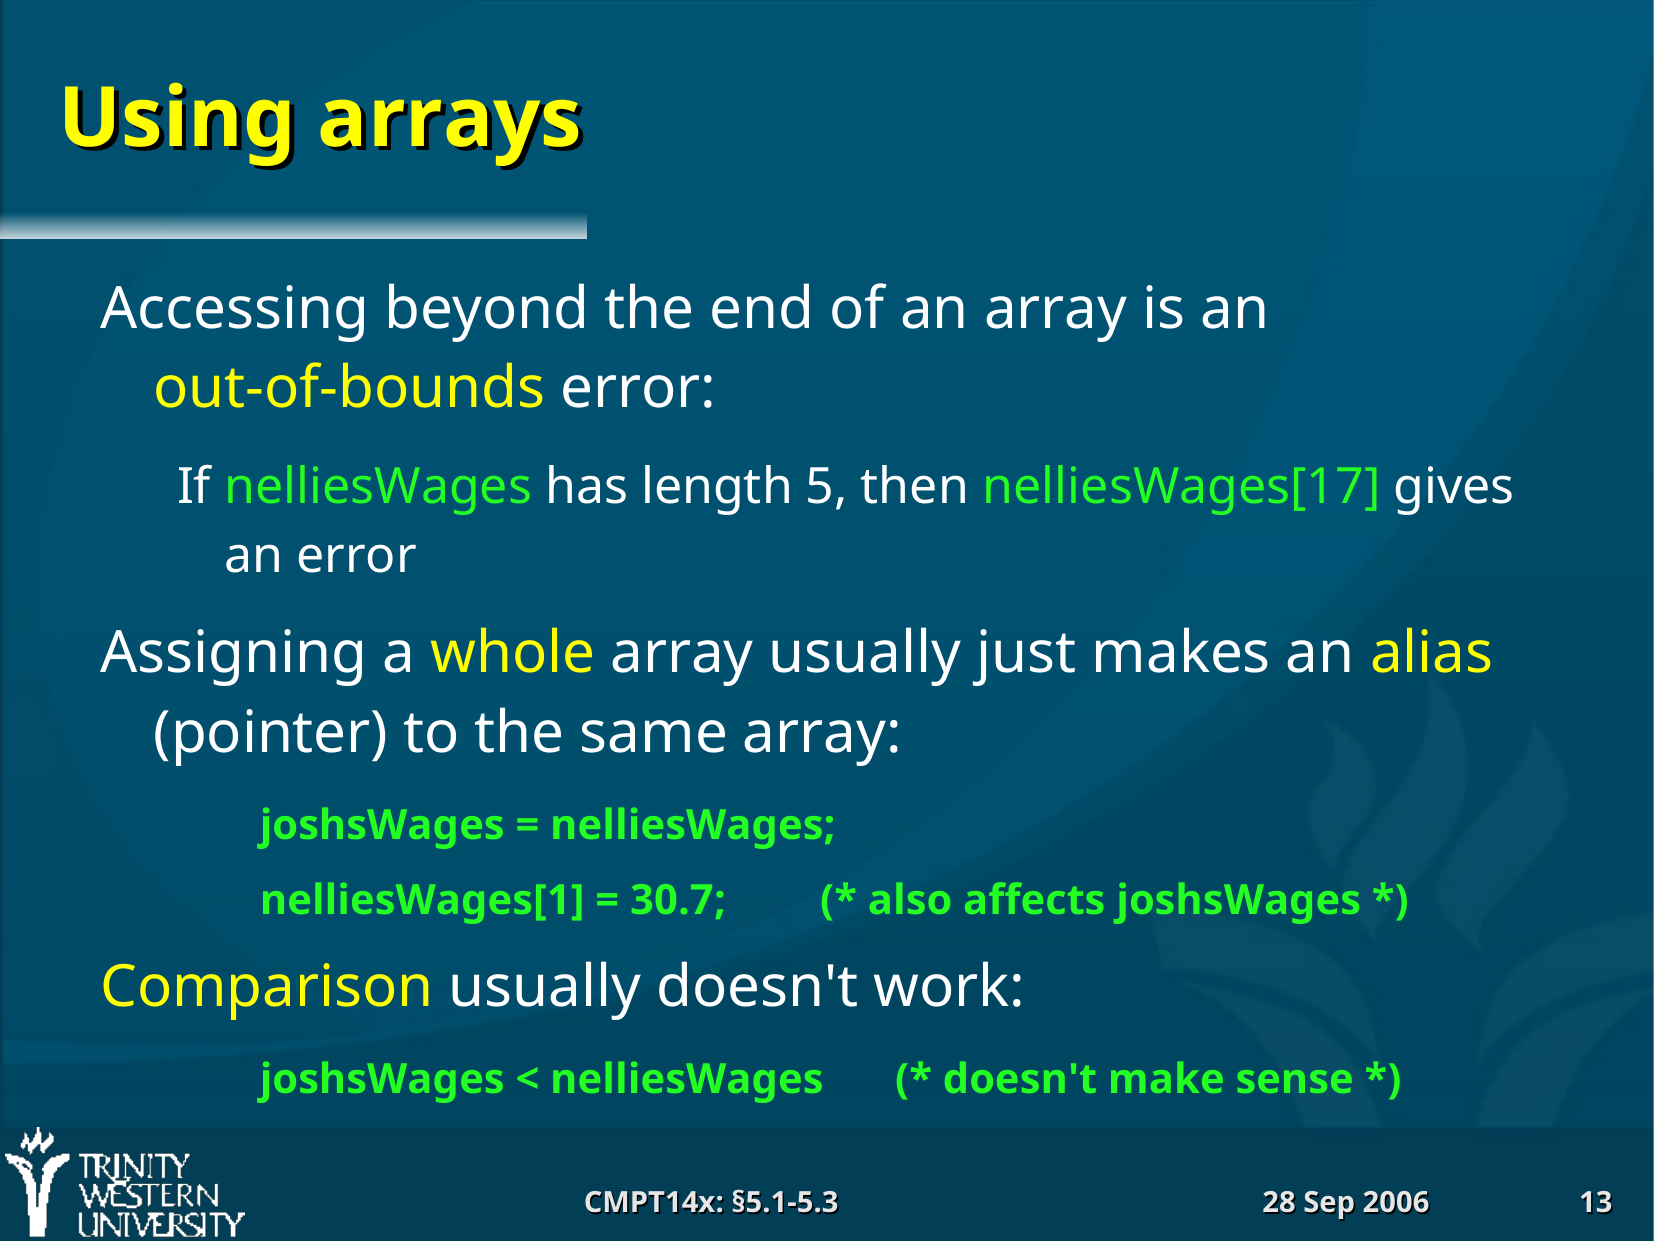

# Using arrays
Accessing beyond the end of an array is an
out-of-bounds error:
If nelliesWages has length 5, then nelliesWages[17] gives an error
Assigning a whole array usually just makes an alias (pointer) to the same array:
joshsWages = nelliesWages;
nelliesWages[1] = 30.7; 		(* also affects joshsWages *)
Comparison usually doesn't work:
joshsWages < nelliesWages	(* doesn't make sense *)
CMPT14x: §5.1-5.3
28 Sep 2006
13